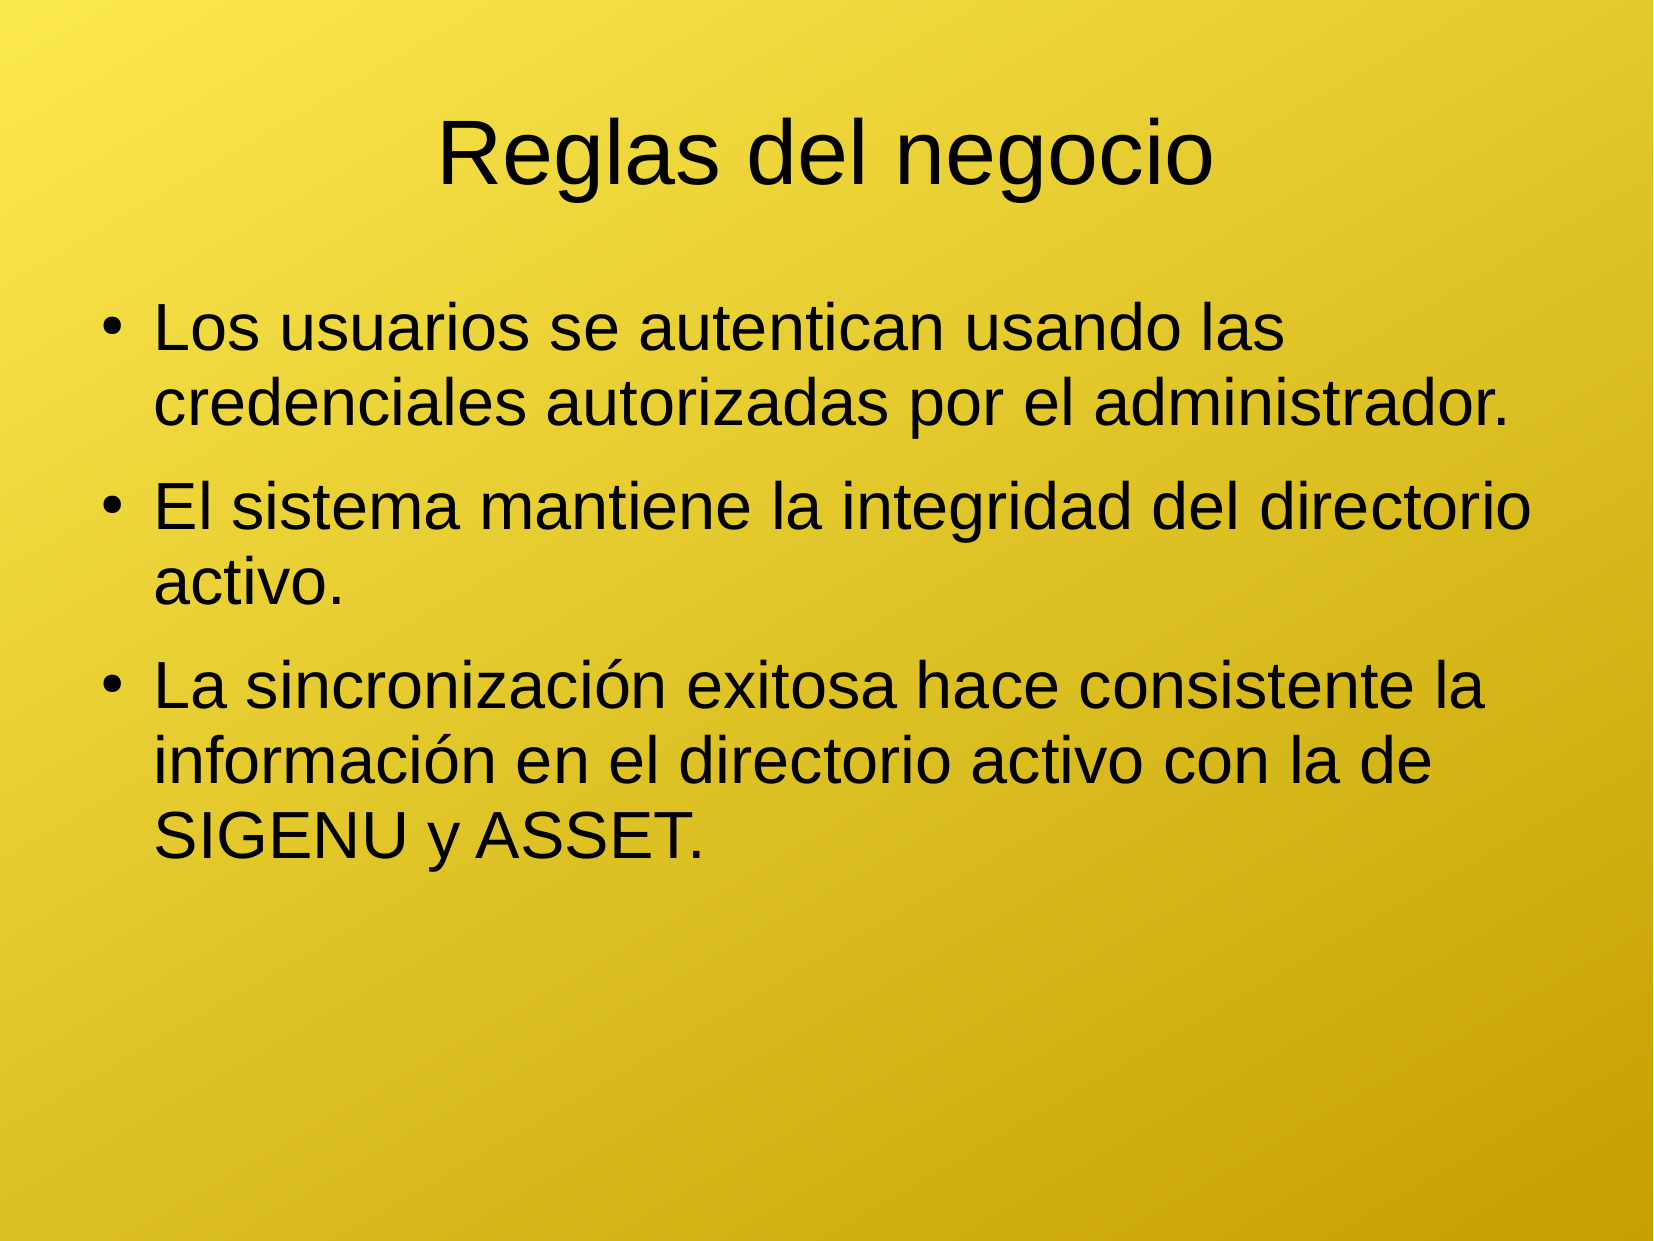

# Reglas del negocio
Los usuarios se autentican usando las credenciales autorizadas por el administrador.
El sistema mantiene la integridad del directorio activo.
La sincronización exitosa hace consistente la información en el directorio activo con la de SIGENU y ASSET.